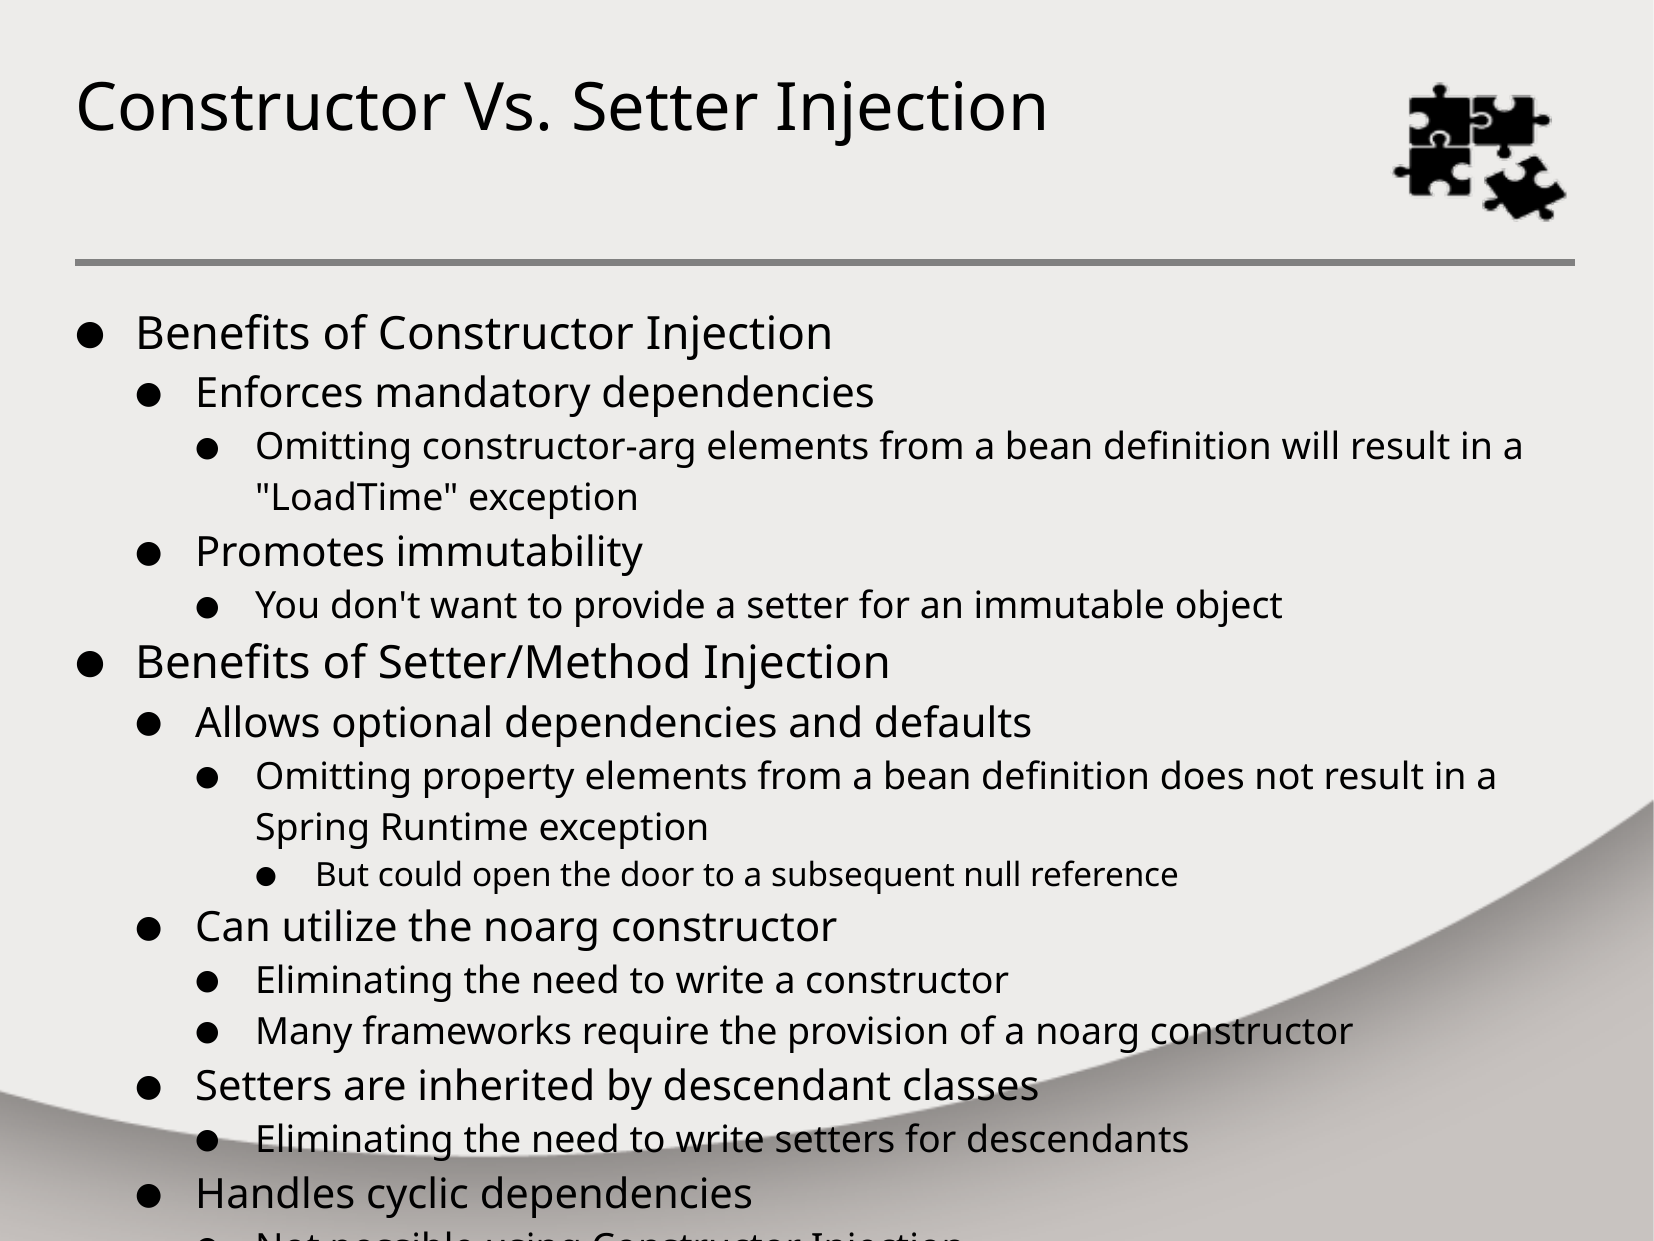

# Constructor Vs. Setter Injection
Benefits of Constructor Injection
Enforces mandatory dependencies
Omitting constructor-arg elements from a bean definition will result in a "LoadTime" exception
Promotes immutability
You don't want to provide a setter for an immutable object
Benefits of Setter/Method Injection
Allows optional dependencies and defaults
Omitting property elements from a bean definition does not result in a Spring Runtime exception
But could open the door to a subsequent null reference
Can utilize the noarg constructor
Eliminating the need to write a constructor
Many frameworks require the provision of a noarg constructor
Setters are inherited by descendant classes
Eliminating the need to write setters for descendants
Handles cyclic dependencies
Not possible using Constructor Injection